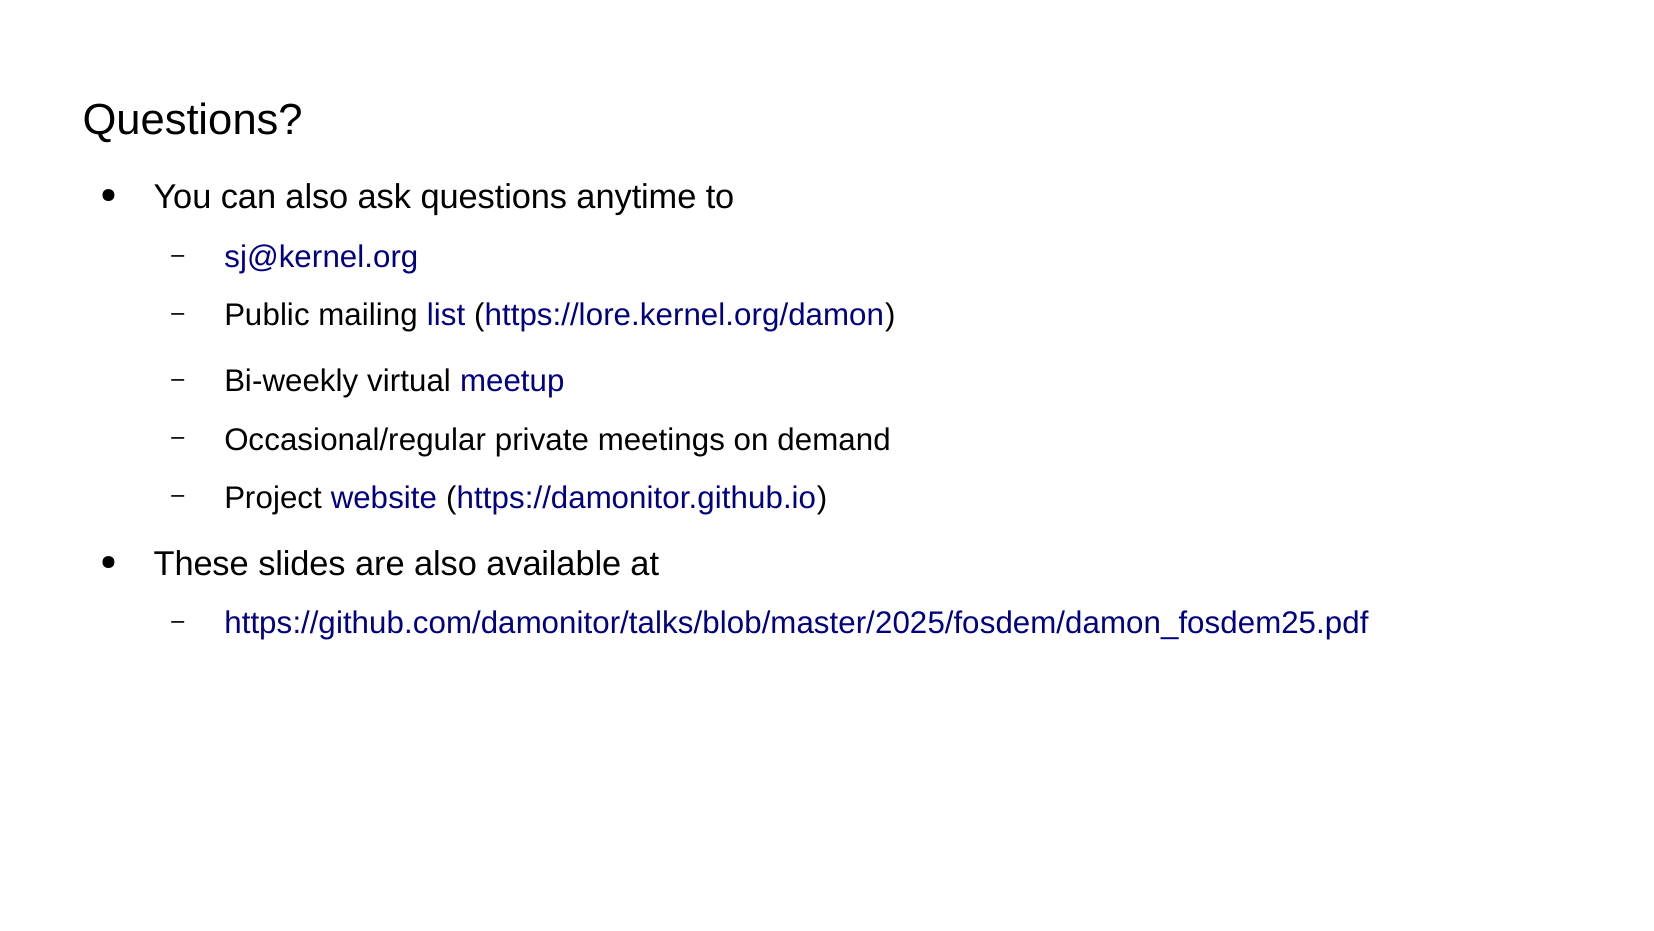

# Questions?
You can also ask questions anytime to
sj@kernel.org
Public mailing list (https://lore.kernel.org/damon)
Bi-weekly virtual meetup
Occasional/regular private meetings on demand
Project website (https://damonitor.github.io)
These slides are also available at
https://github.com/damonitor/talks/blob/master/2025/fosdem/damon_fosdem25.pdf